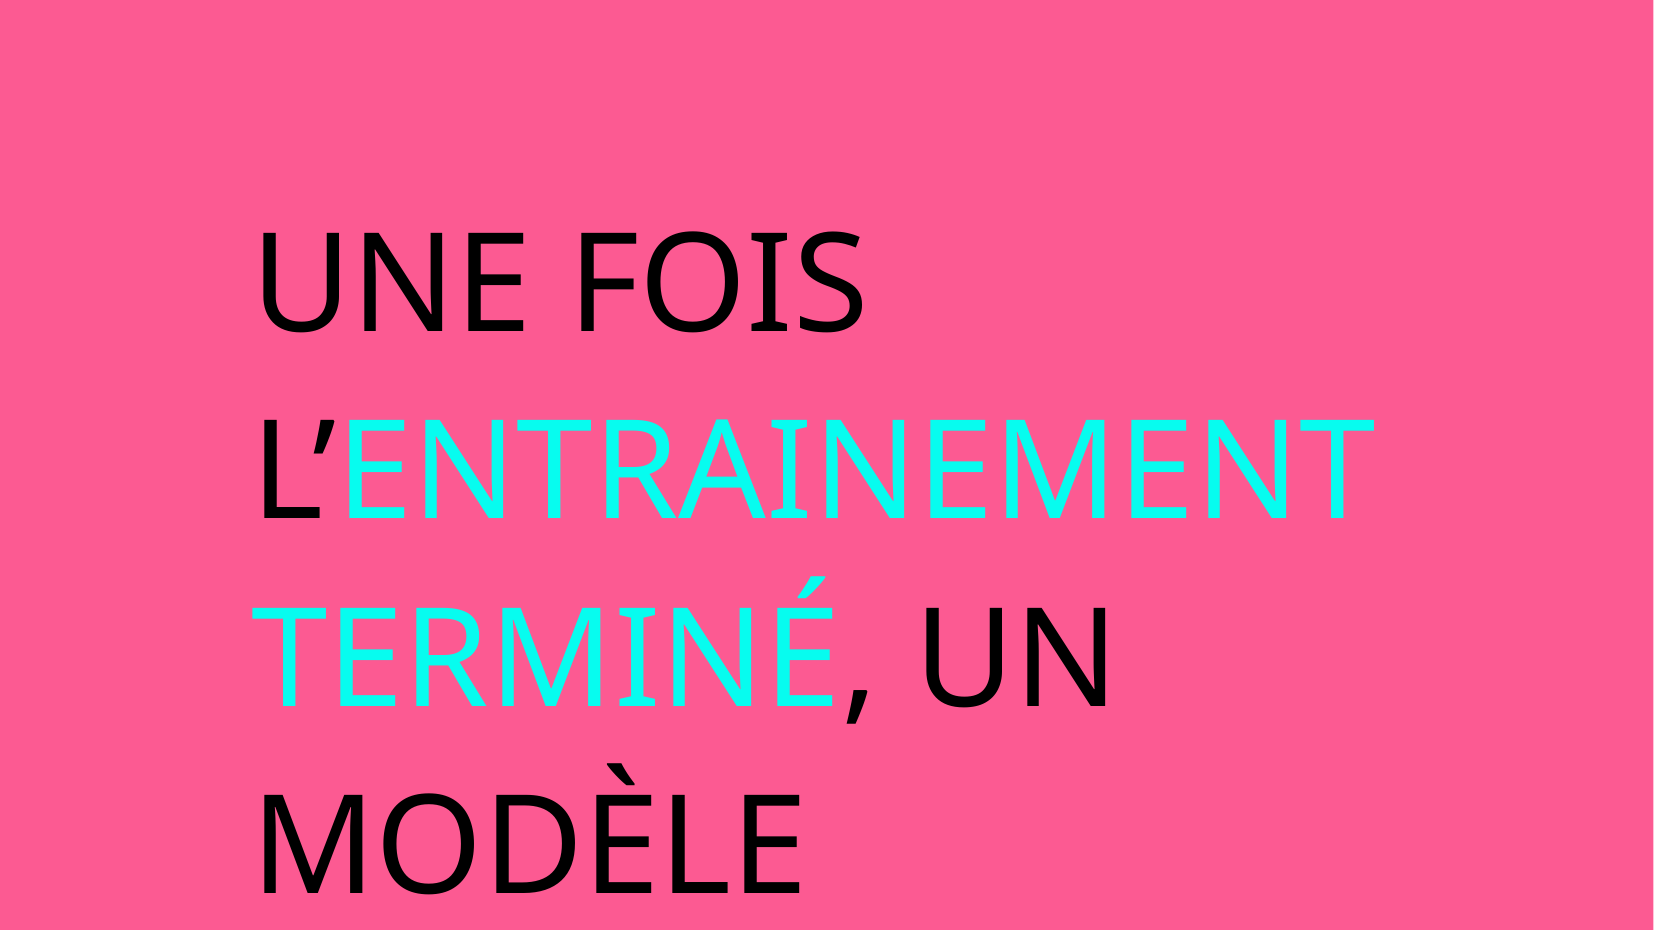

Une fois l’entrainement terminé, un modèle n’apprend plus RIEN